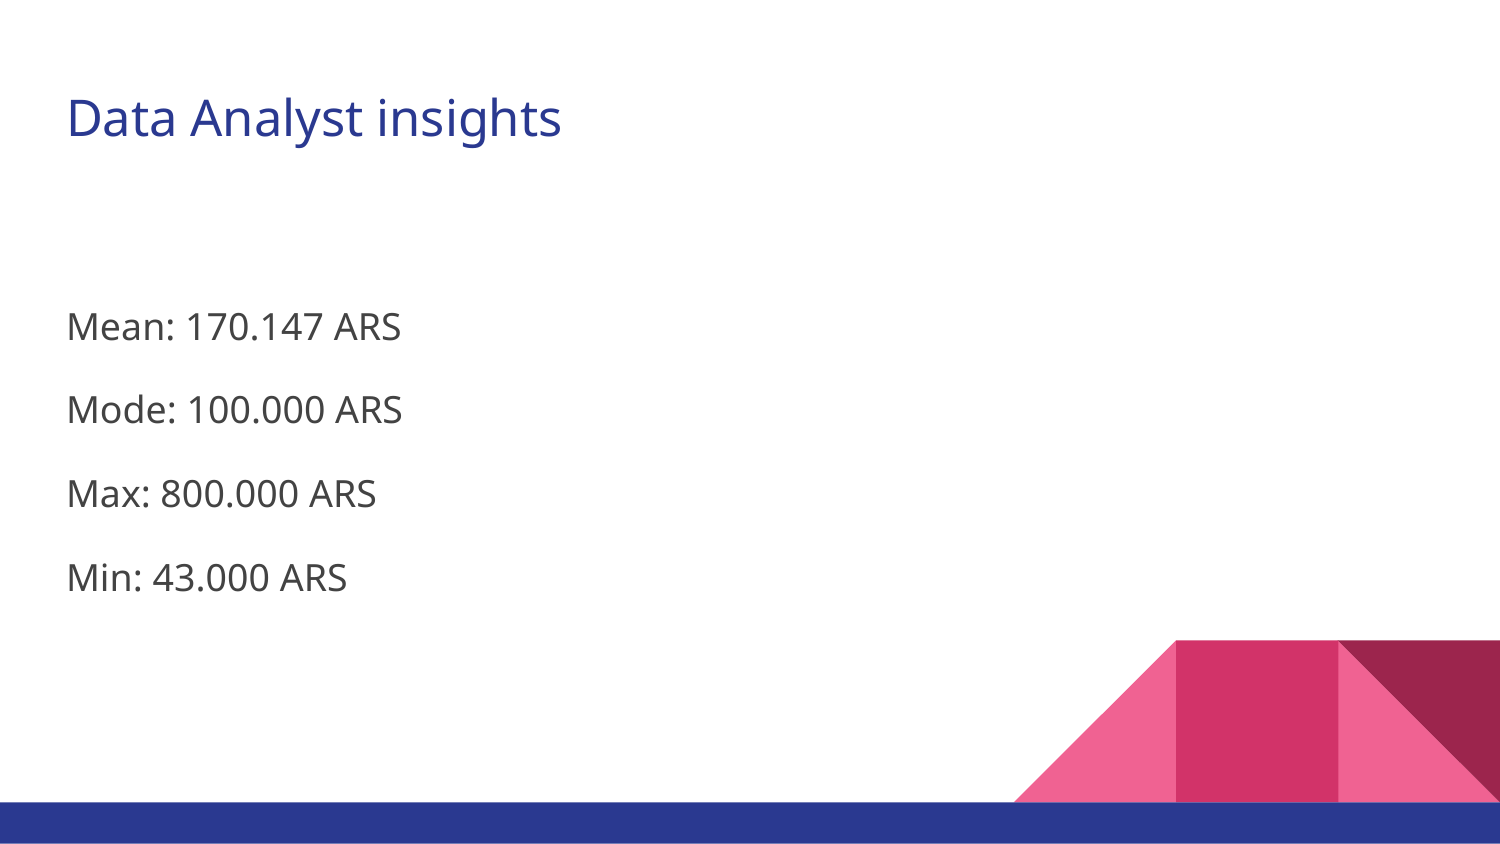

# Data Analyst insights
Mean: 170.147 ARS
Mode: 100.000 ARS
Max: 800.000 ARS
Min: 43.000 ARS